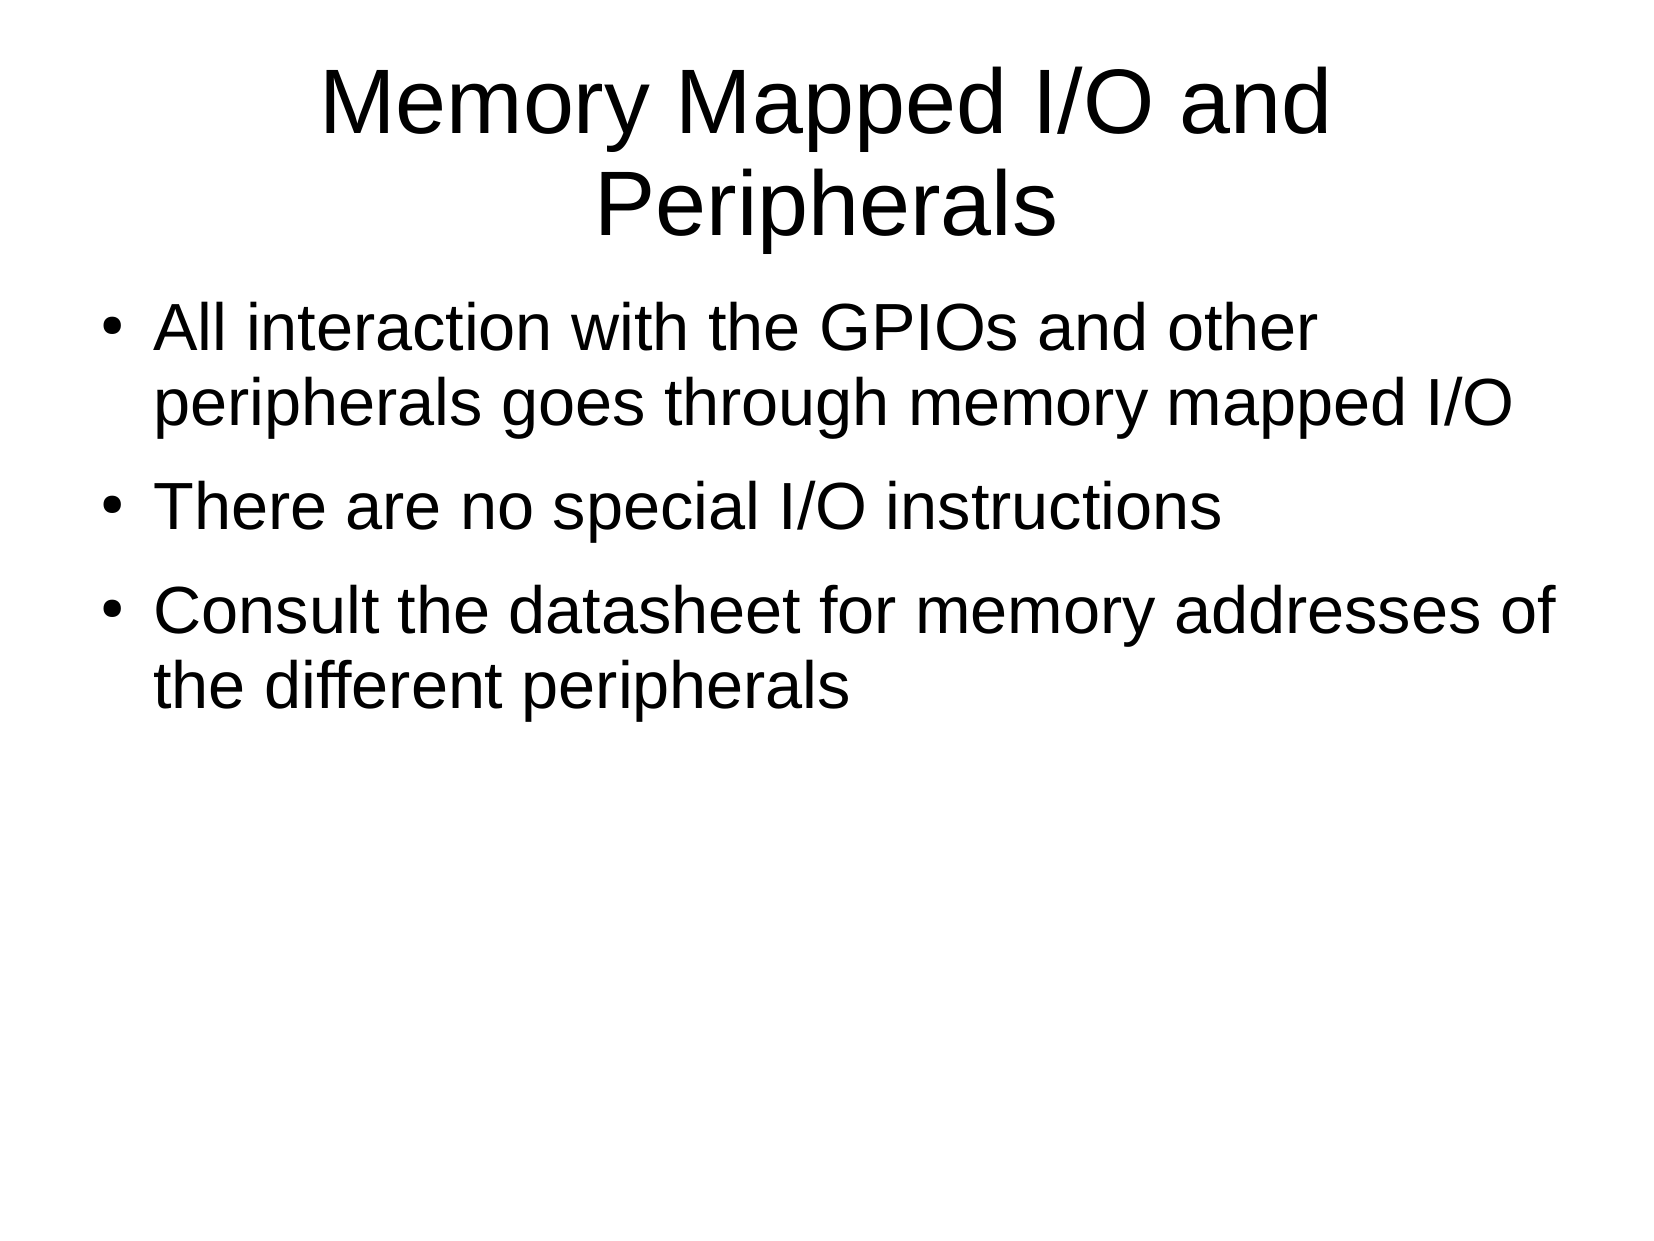

# Memory Mapped I/O and Peripherals
All interaction with the GPIOs and other peripherals goes through memory mapped I/O
There are no special I/O instructions
Consult the datasheet for memory addresses of the different peripherals